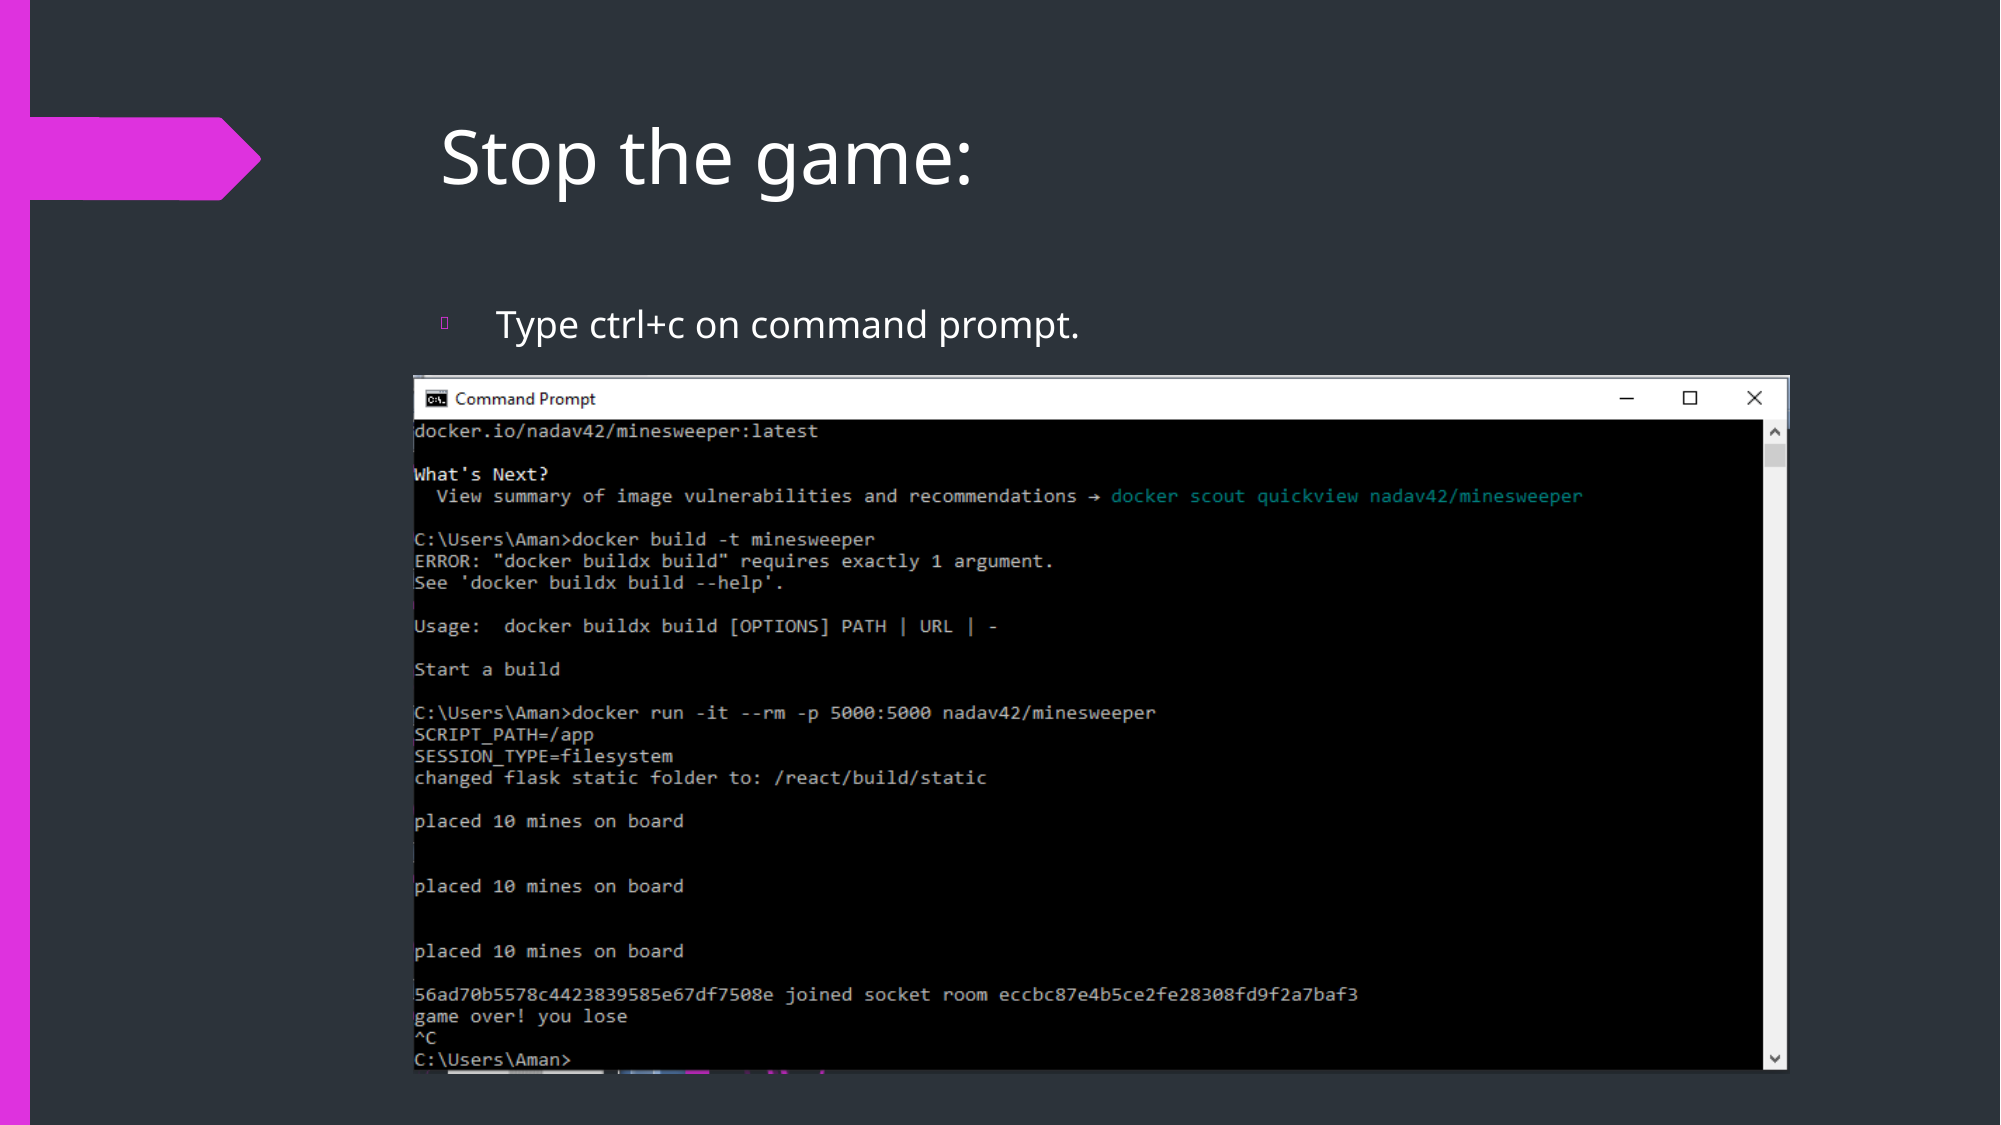

# Stop the game:
Type ctrl+c on command prompt.